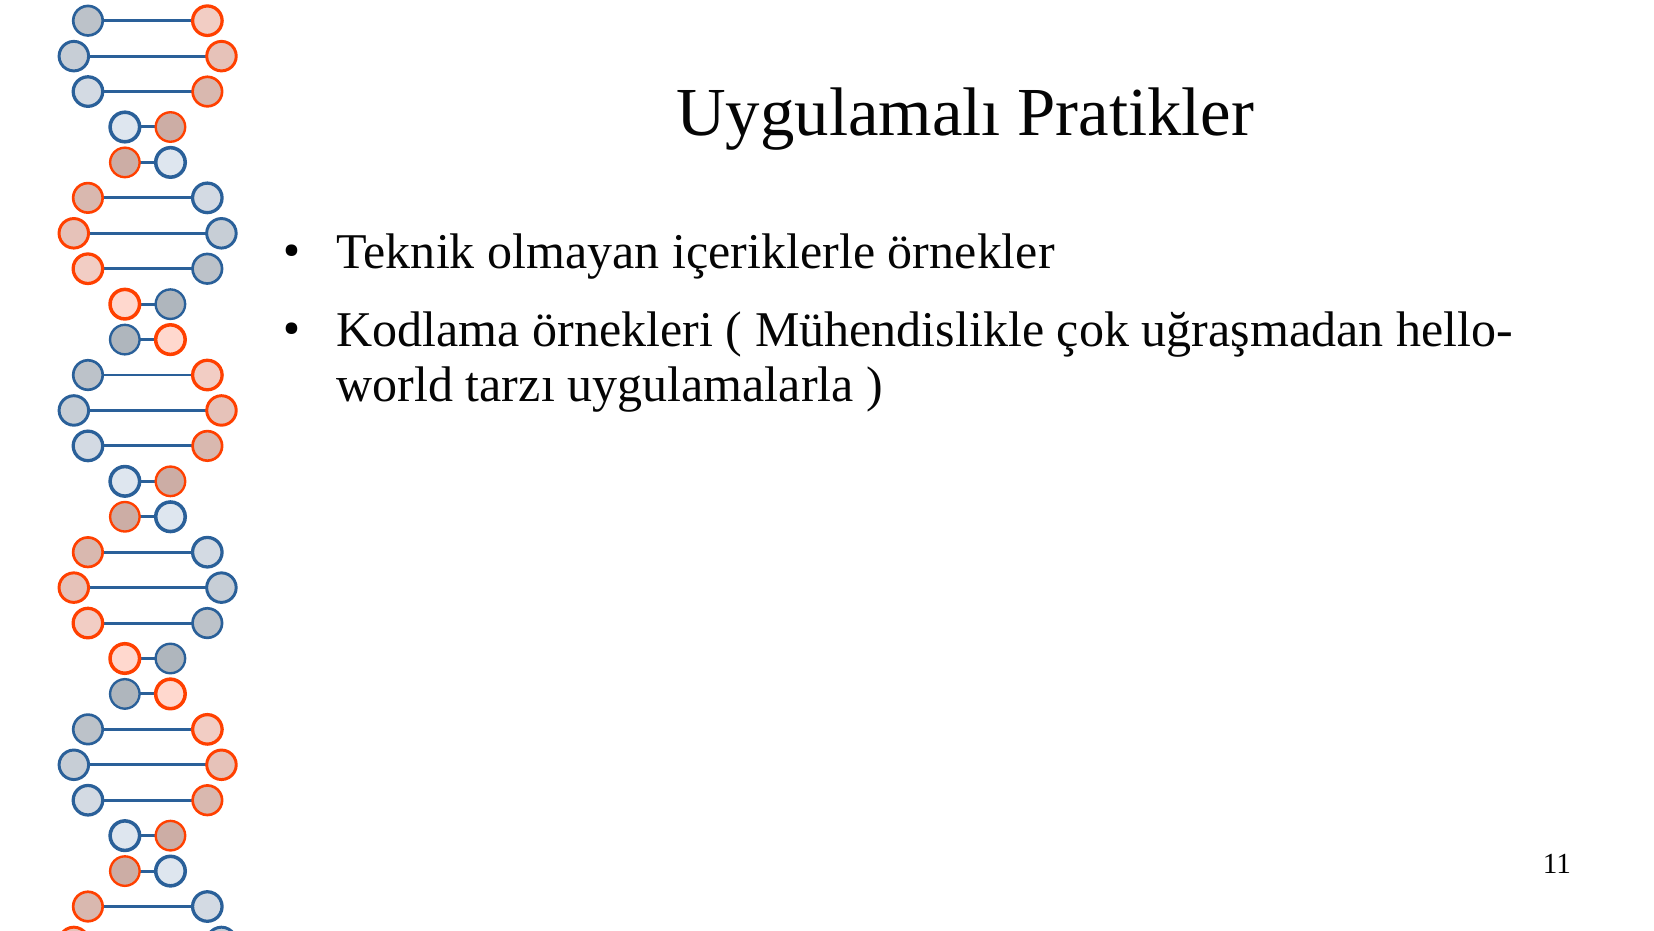

# Uygulamalı Pratikler
Teknik olmayan içeriklerle örnekler
Kodlama örnekleri ( Mühendislikle çok uğraşmadan hello-world tarzı uygulamalarla )
11